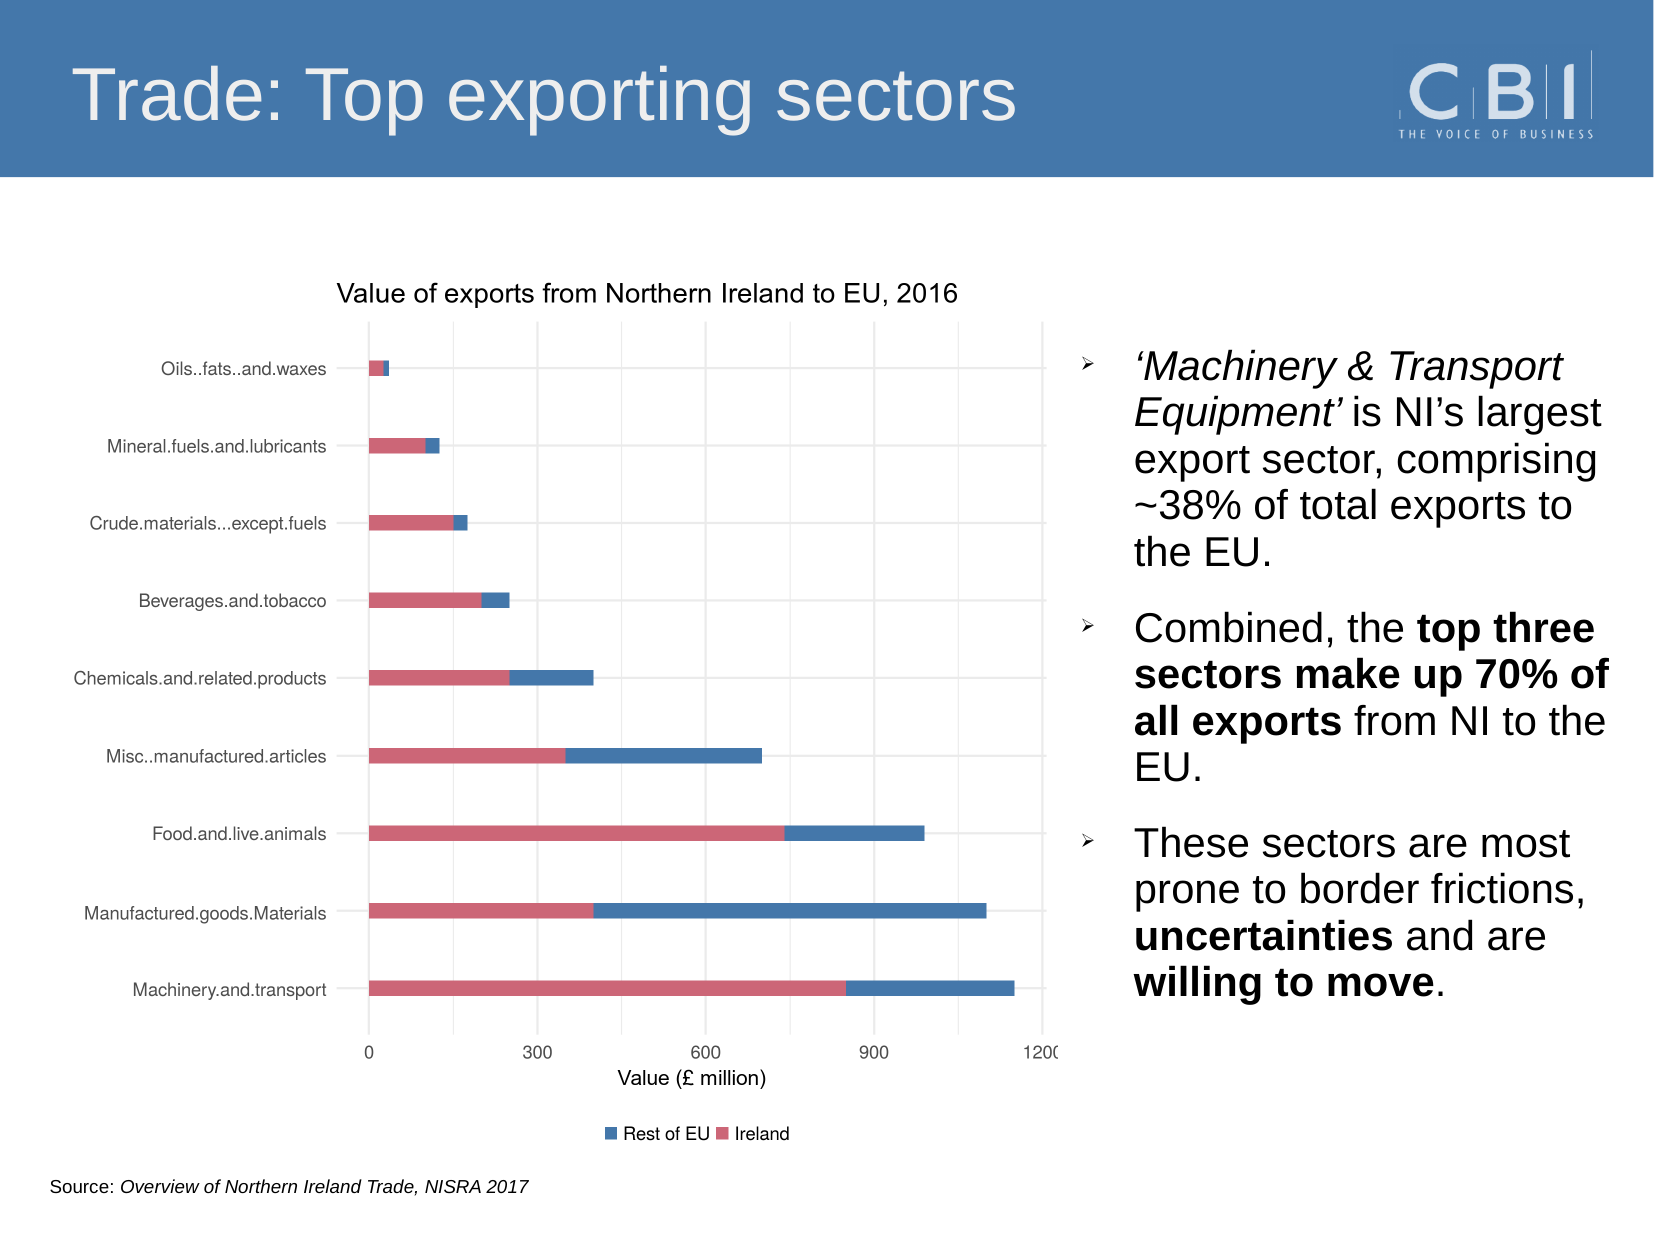

# Trade: Top exporting sectors
‘Machinery & Transport Equipment’ is NI’s largest export sector, comprising ~38% of total exports to the EU.
Combined, the top three sectors make up 70% of all exports from NI to the EU.
These sectors are most prone to border frictions, uncertainties and are willing to move.
Source: Overview of Northern Ireland Trade, NISRA 2017